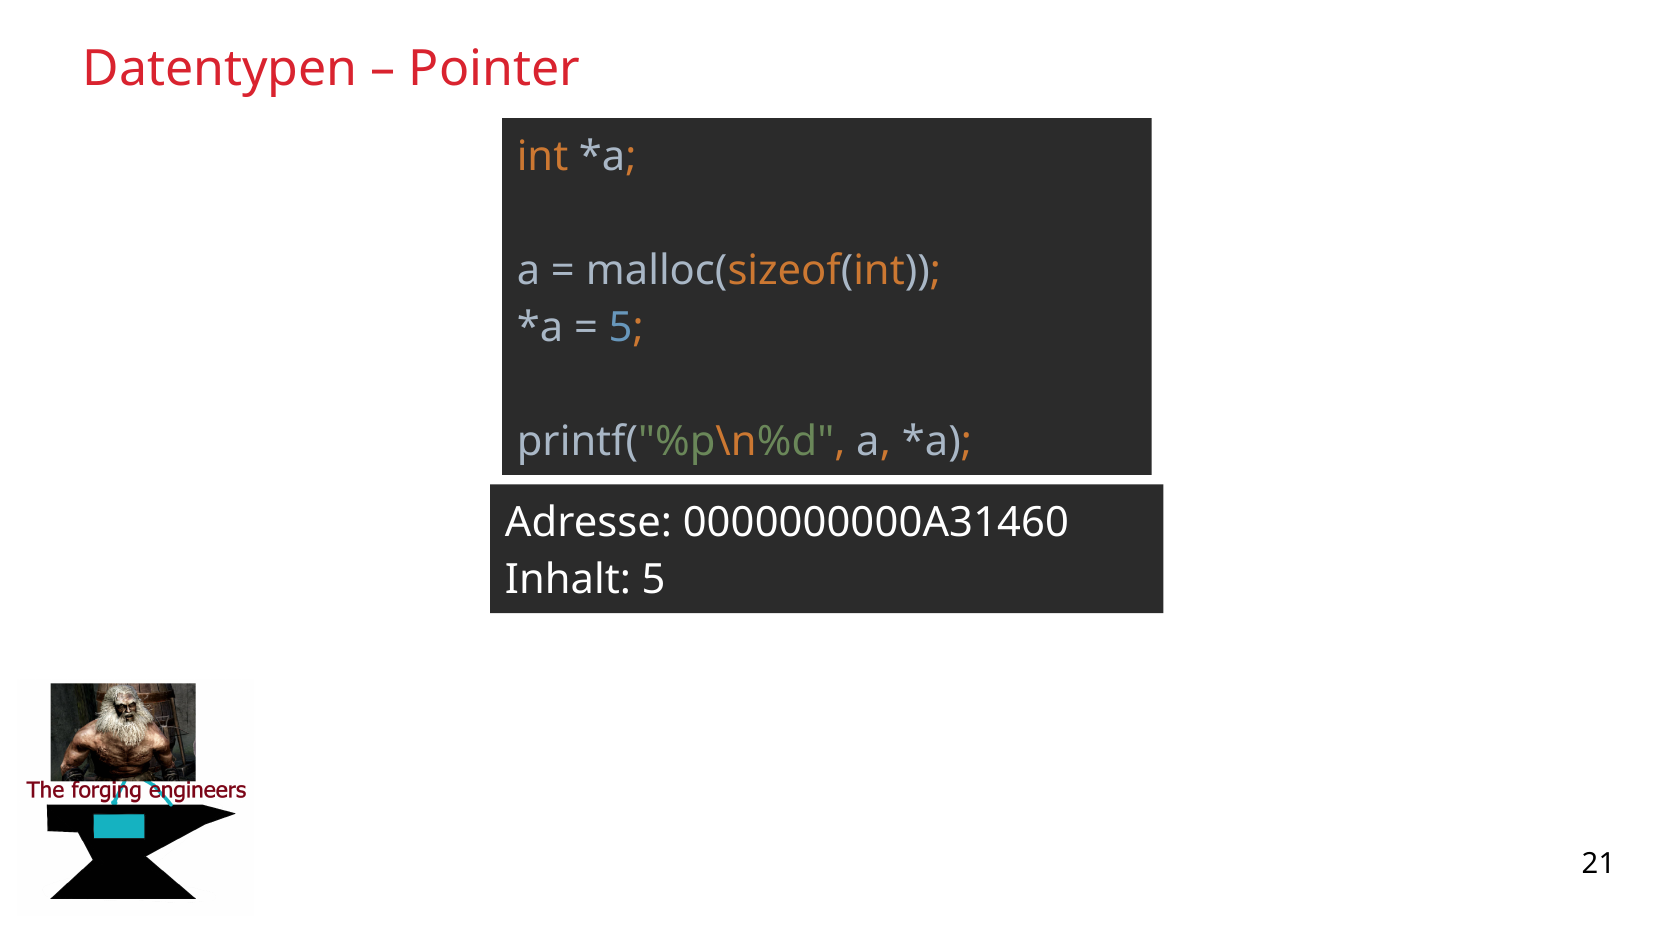

# Datentypen – Pointer
int *a;
a = malloc(sizeof(int));
*a = 5;
printf("%p\n%d", a, *a);
Adresse: 0000000000A31460
Inhalt: 5